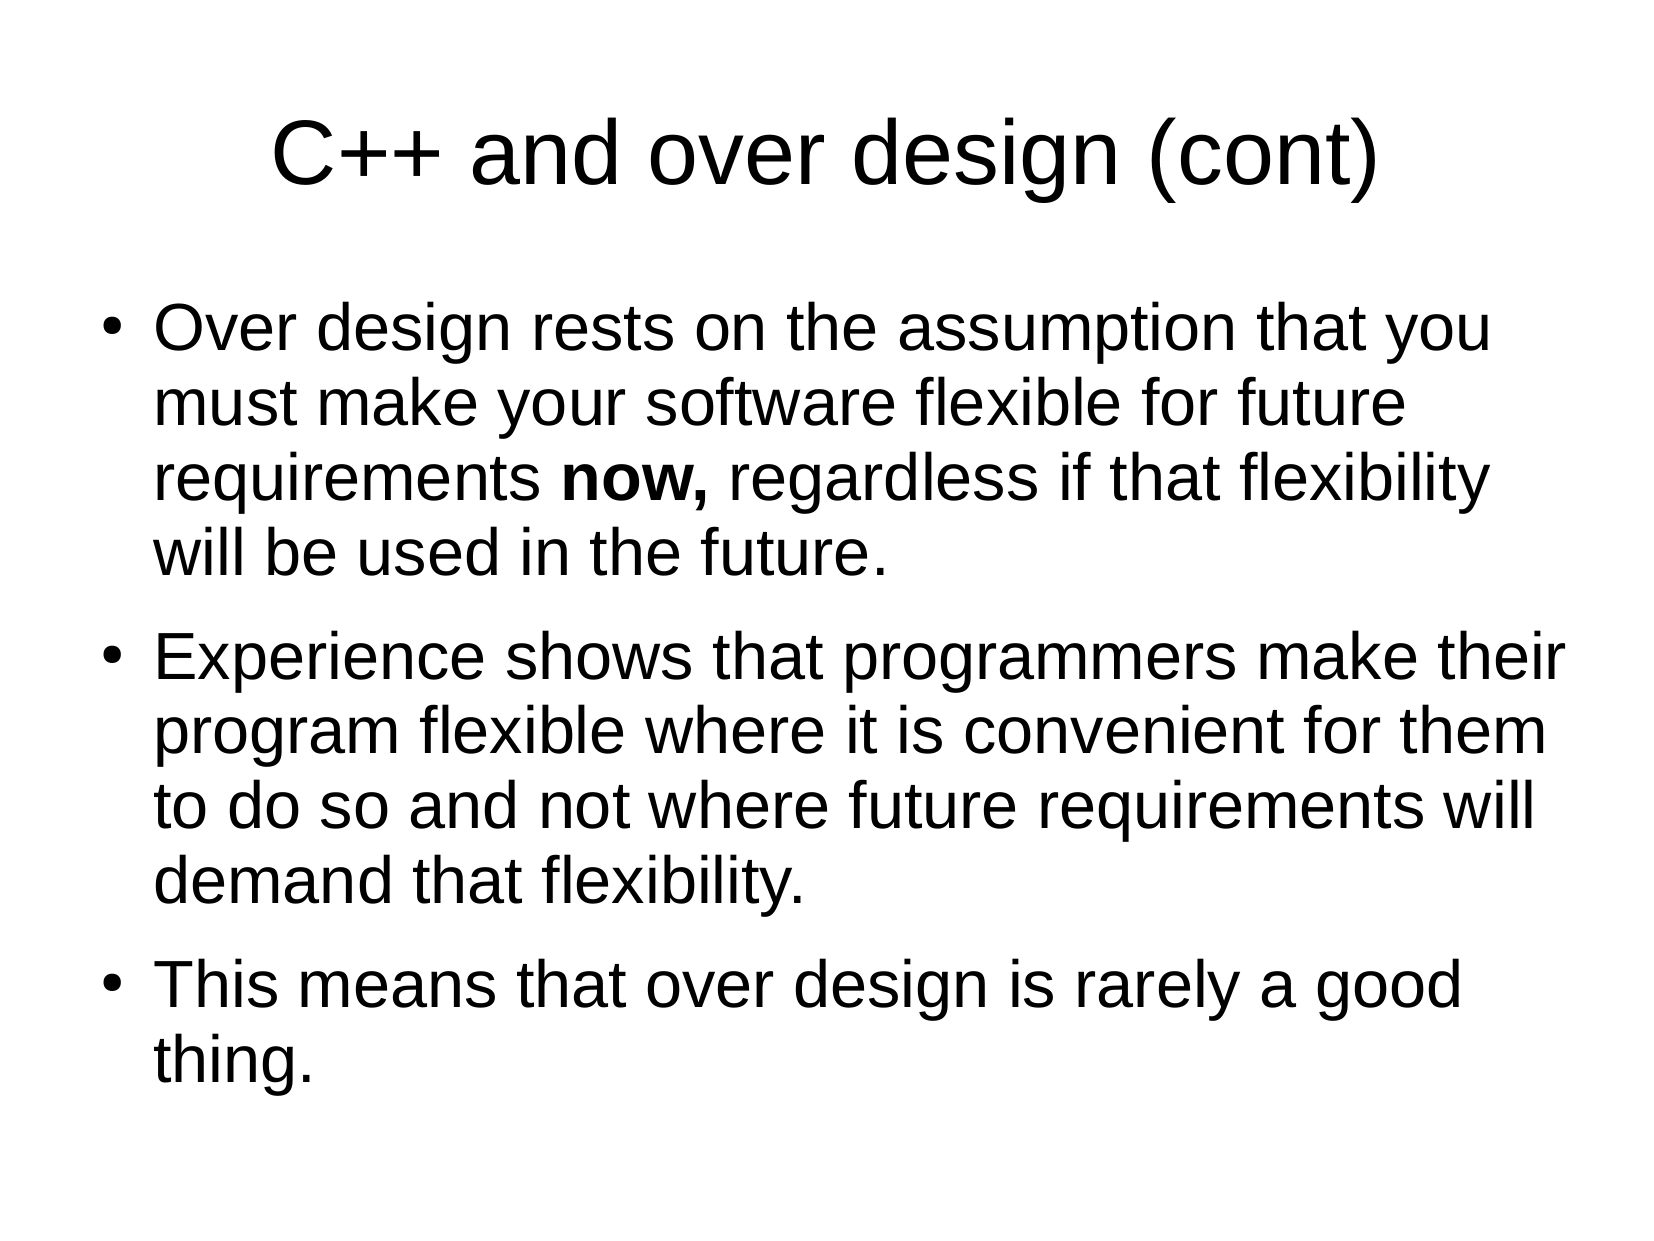

# C++ and over design (cont)
Over design rests on the assumption that you must make your software flexible for future requirements now, regardless if that flexibility will be used in the future.
Experience shows that programmers make their program flexible where it is convenient for them to do so and not where future requirements will demand that flexibility.
This means that over design is rarely a good thing.